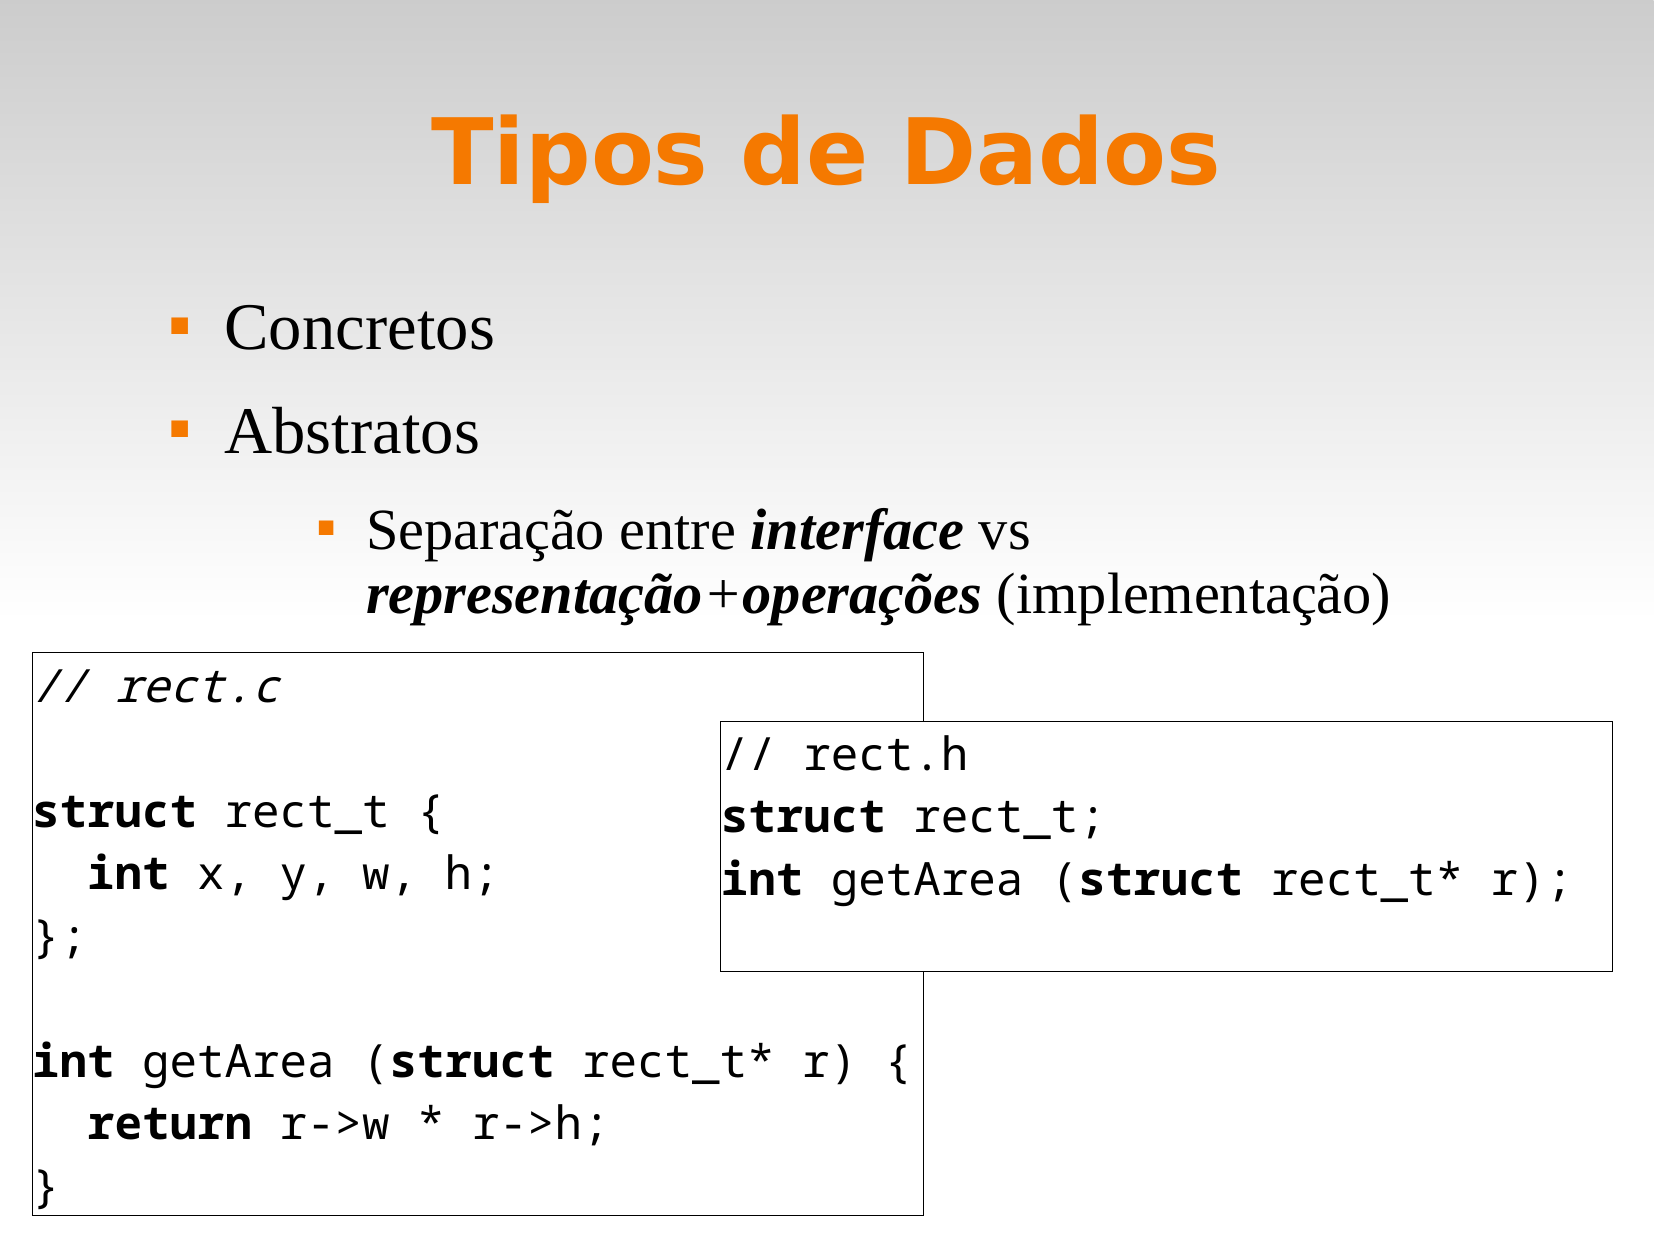

# Tipos de Dados
Concretos
Abstratos
Separação entre interface vs representação+operações (implementação)
// rect.c
struct rect_t {
 int x, y, w, h;
};
int getArea (struct rect_t* r) {
 return r->w * r->h;
}
// rect.h
struct rect_t;
int getArea (struct rect_t* r);